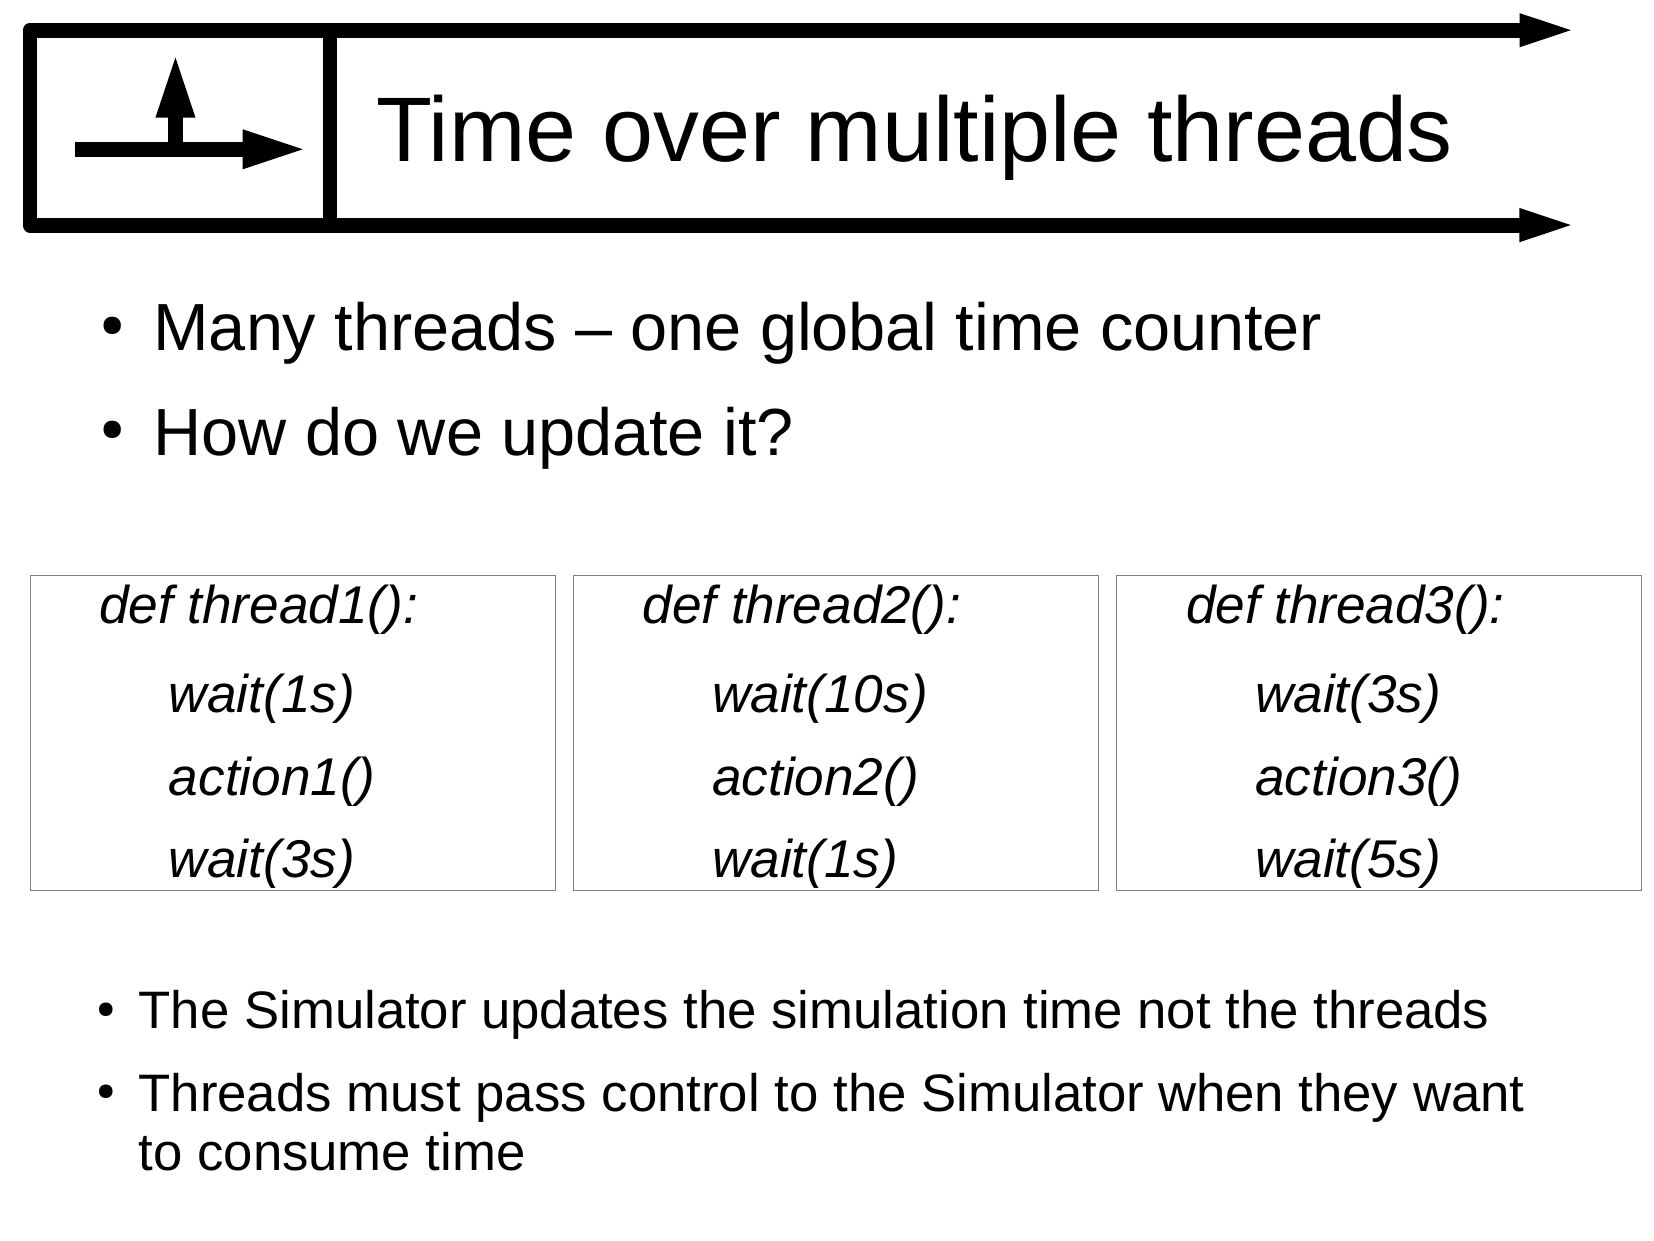

# Time over multiple threads
Many threads – one global time counter
How do we update it?
def thread1():
wait(1s)
action1()
wait(3s)
def thread2():
wait(10s)
action2()
wait(1s)
def thread3():
wait(3s)
action3()
wait(5s)
The Simulator updates the simulation time not the threads
Threads must pass control to the Simulator when they want to consume time